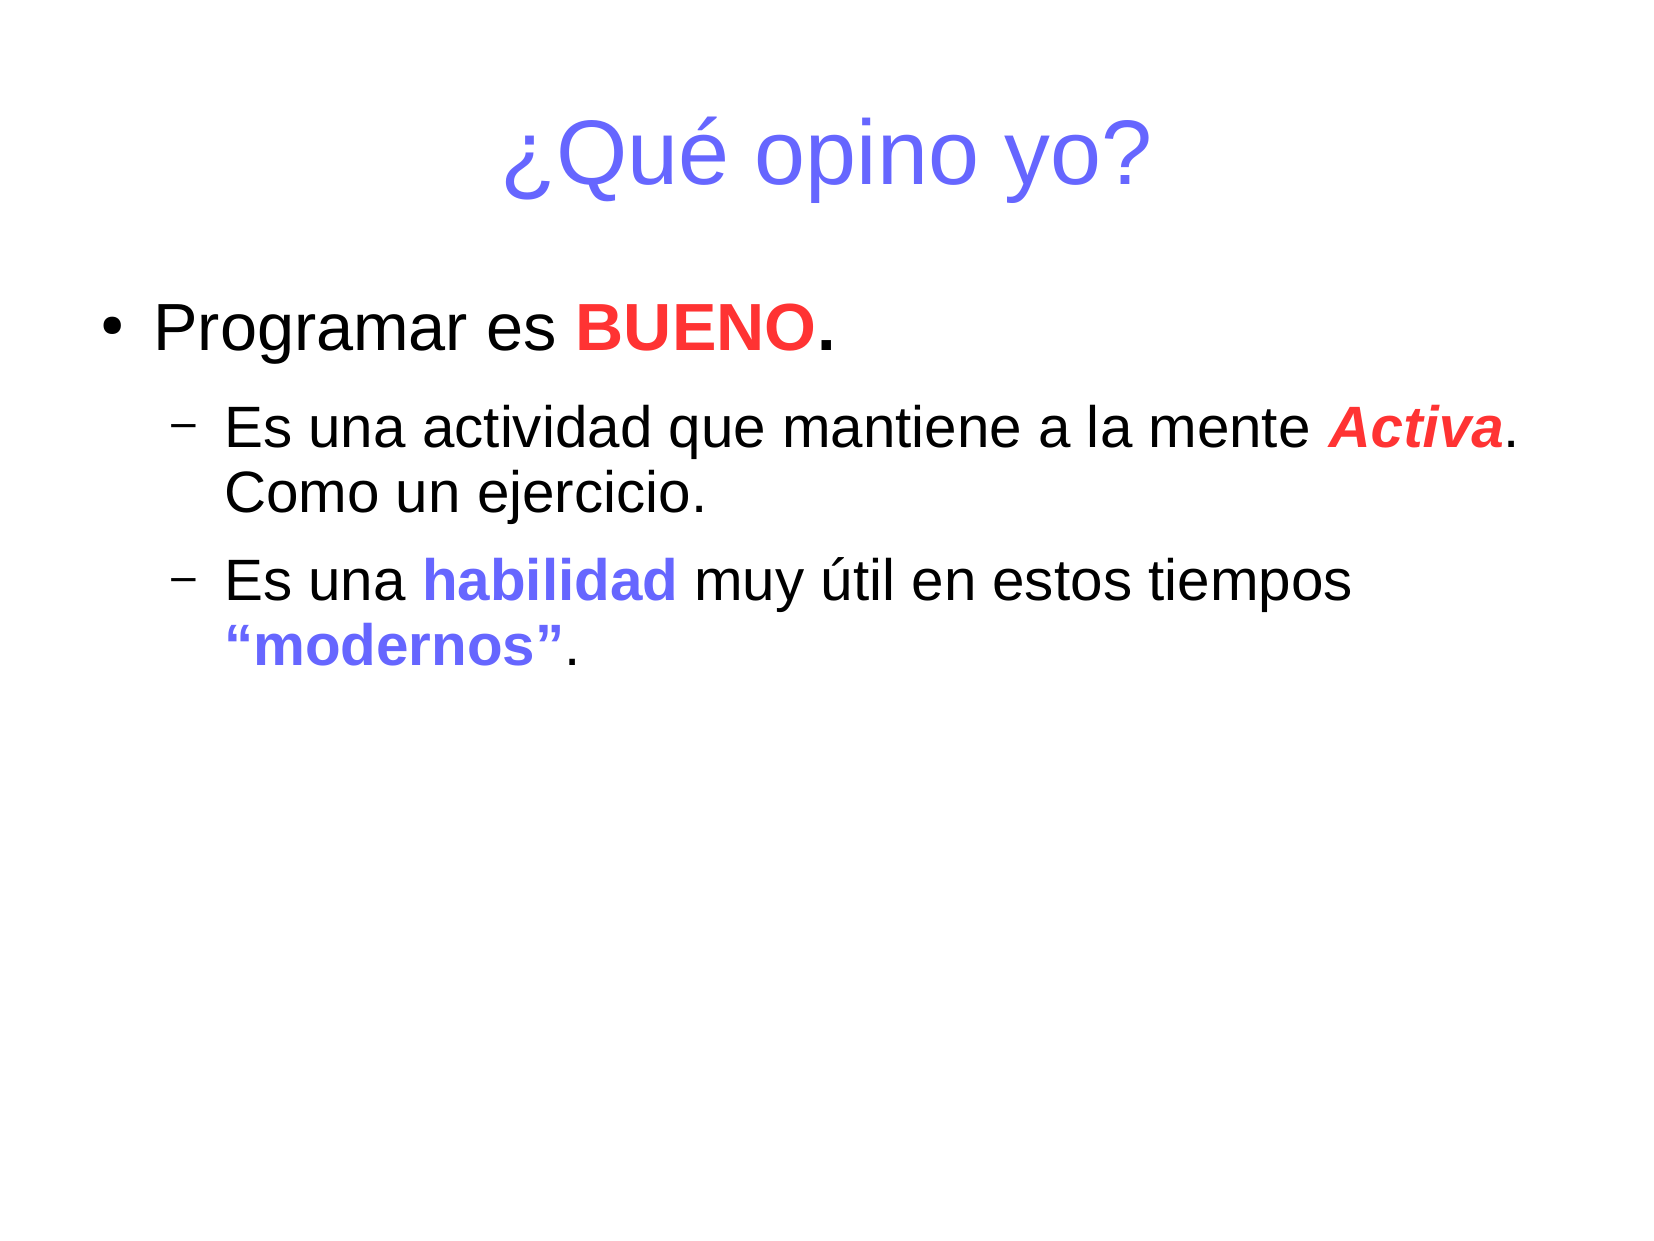

# ¿Qué opino yo?
Programar es BUENO.
Es una actividad que mantiene a la mente Activa. Como un ejercicio.
Es una habilidad muy útil en estos tiempos “modernos”.